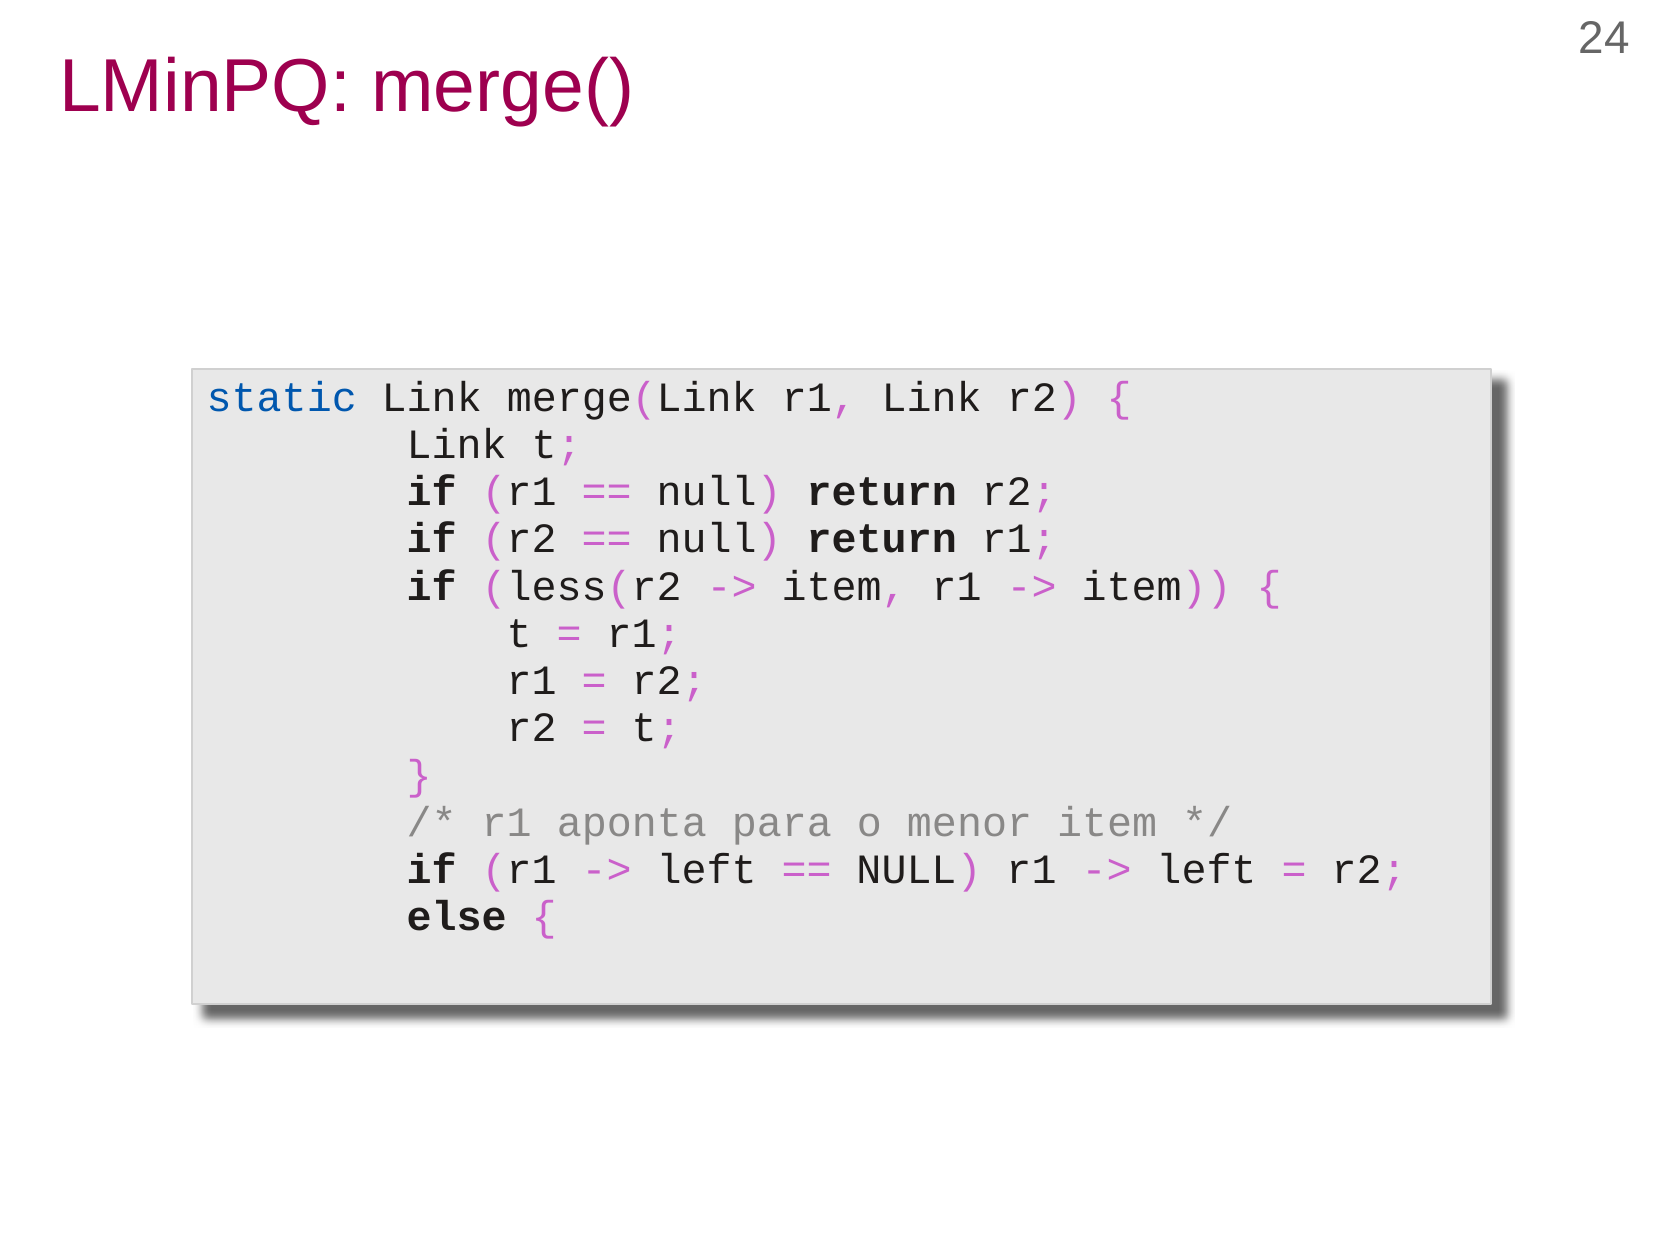

24
# LMinPQ: merge()
static Link merge(Link r1, Link r2) {
 Link t;
 if (r1 == null) return r2;
 if (r2 == null) return r1;
 if (less(r2 -> item, r1 -> item)) {
 t = r1;
 r1 = r2;
 r2 = t;
 }
 /* r1 aponta para o menor item */
 if (r1 -> left == NULL) r1 -> left = r2;
 else {